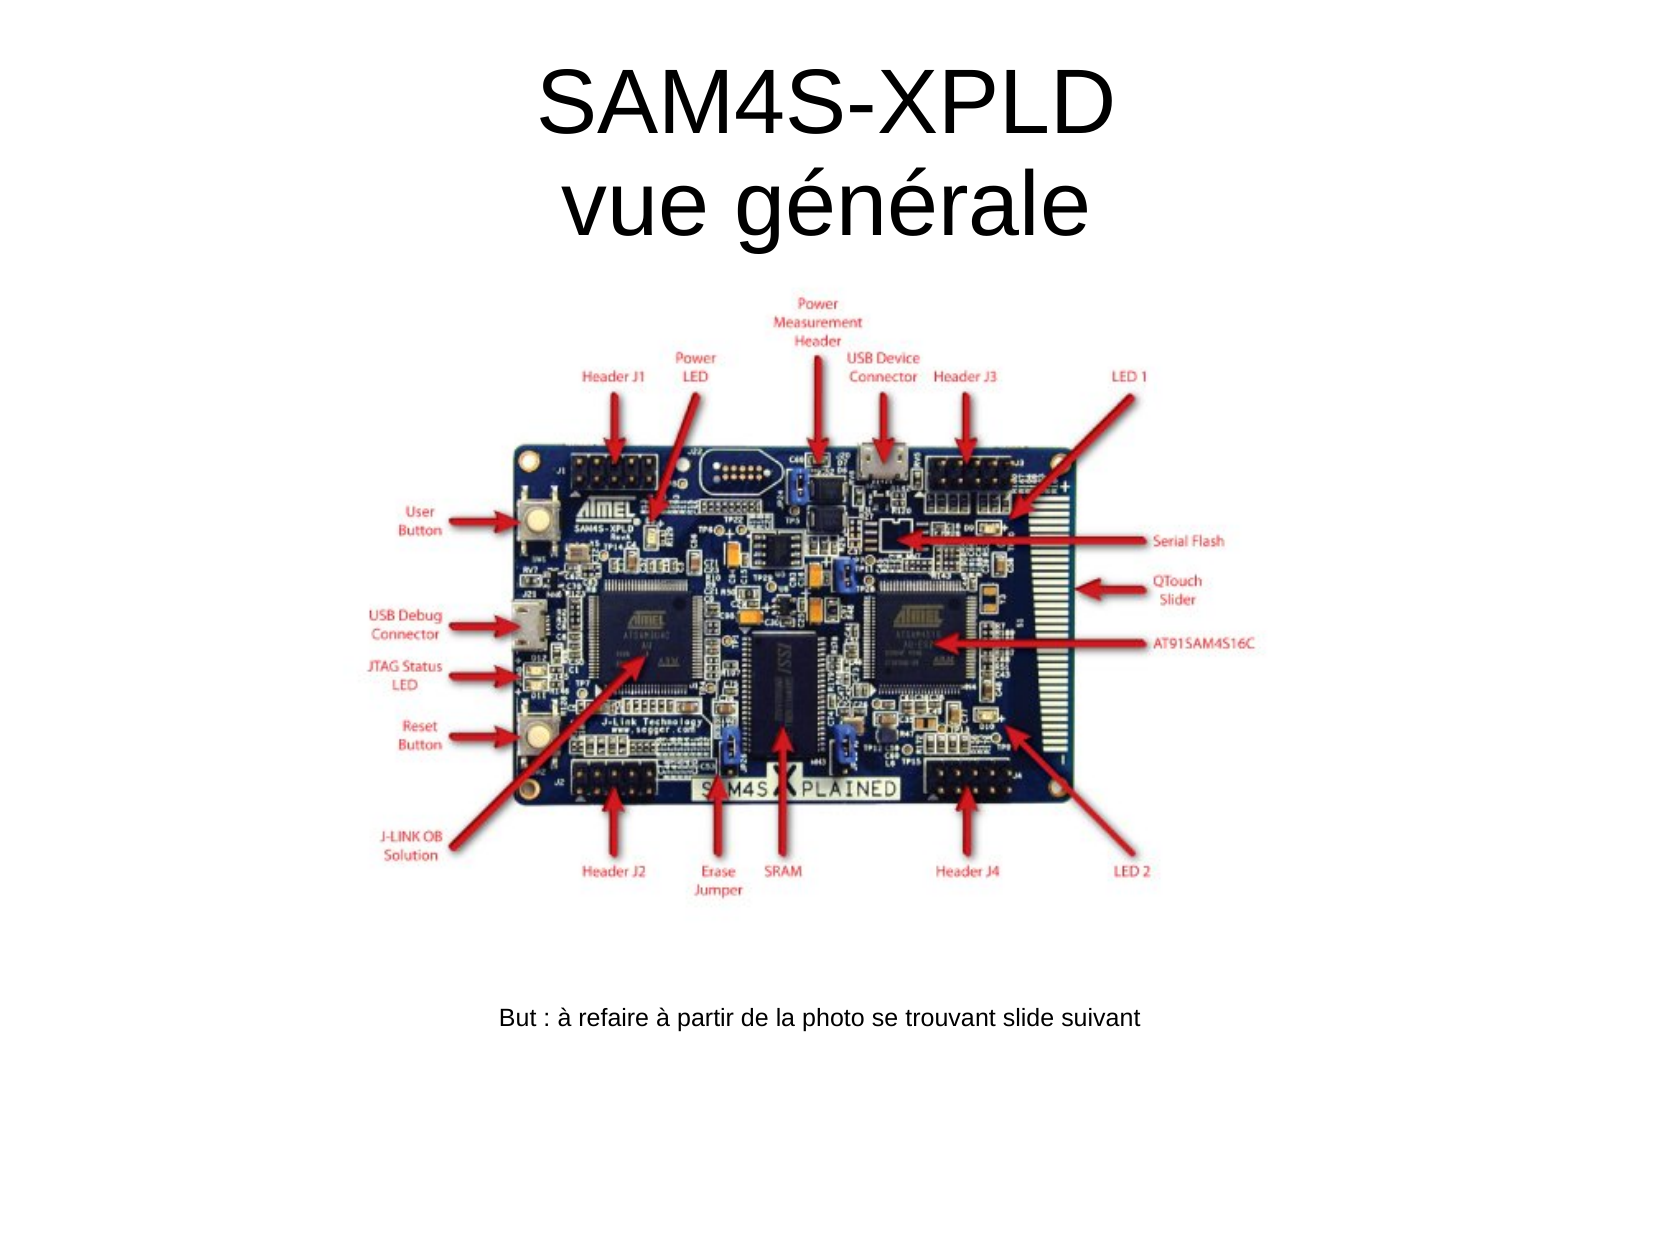

# SAM4S-XPLD vue générale
But : à refaire à partir de la photo se trouvant slide suivant